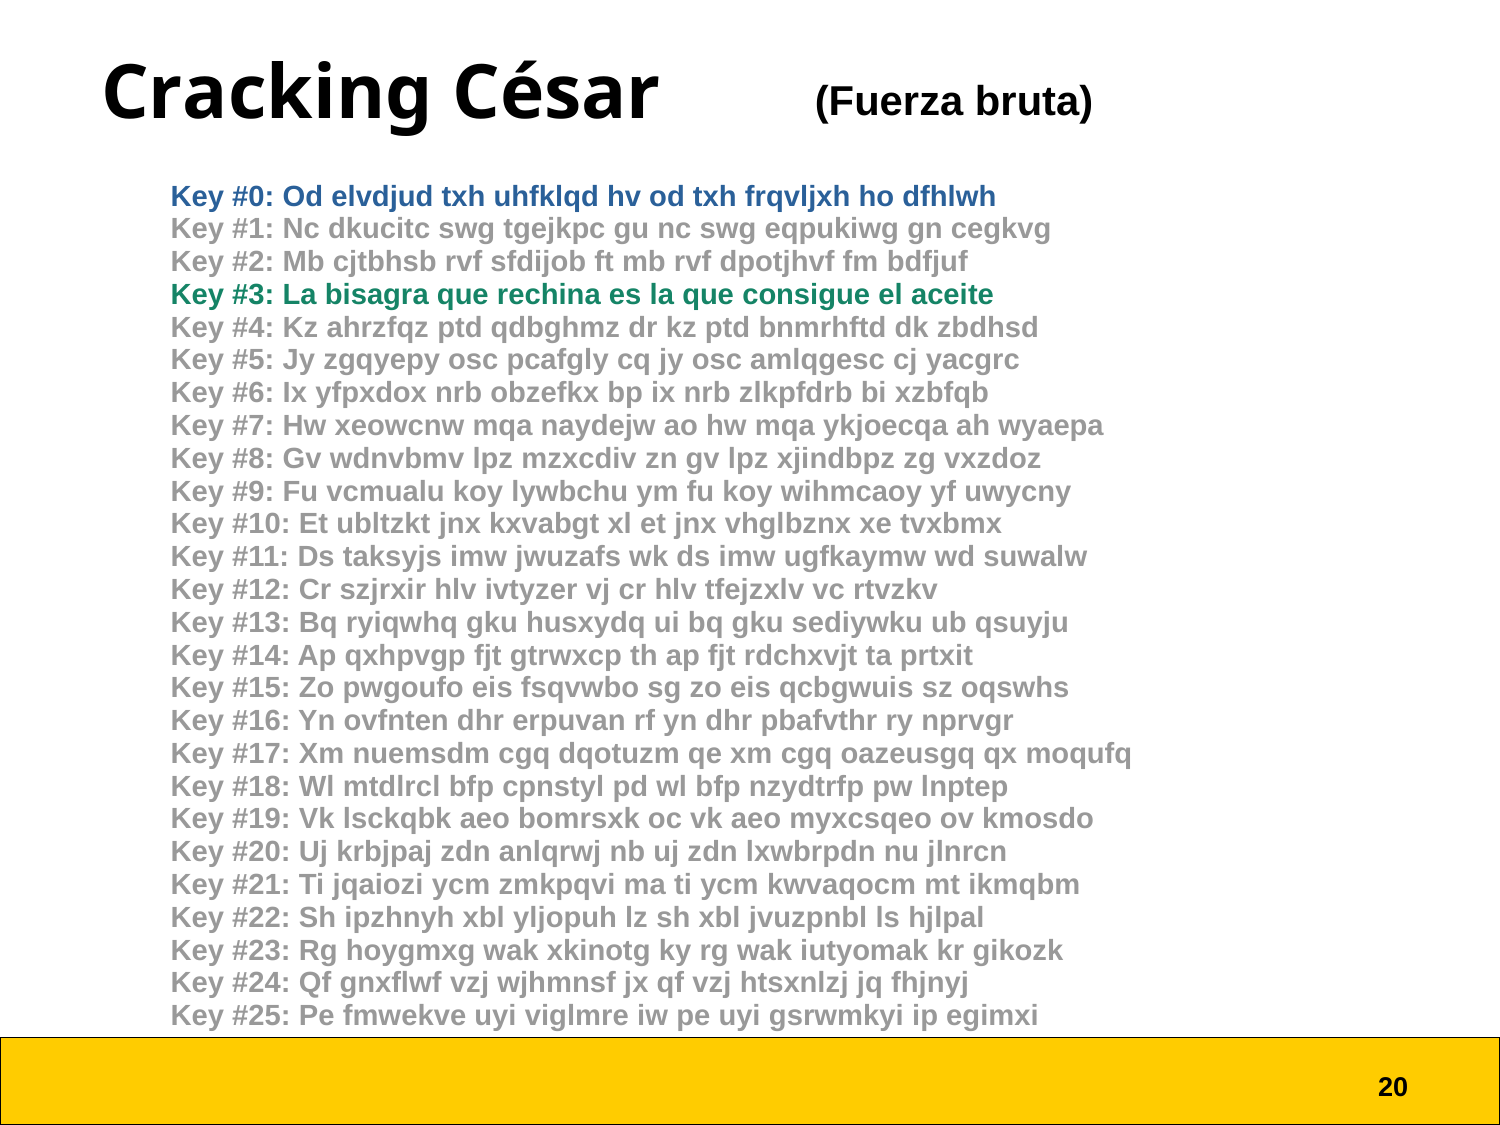

# Cracking César
(Fuerza bruta)
Key #0: Od elvdjud txh uhfklqd hv od txh frqvljxh ho dfhlwh
Key #1: Nc dkucitc swg tgejkpc gu nc swg eqpukiwg gn cegkvg
Key #2: Mb cjtbhsb rvf sfdijob ft mb rvf dpotjhvf fm bdfjuf
Key #3: La bisagra que rechina es la que consigue el aceite
Key #4: Kz ahrzfqz ptd qdbghmz dr kz ptd bnmrhftd dk zbdhsd
Key #5: Jy zgqyepy osc pcafgly cq jy osc amlqgesc cj yacgrc
Key #6: Ix yfpxdox nrb obzefkx bp ix nrb zlkpfdrb bi xzbfqb
Key #7: Hw xeowcnw mqa naydejw ao hw mqa ykjoecqa ah wyaepa
Key #8: Gv wdnvbmv lpz mzxcdiv zn gv lpz xjindbpz zg vxzdoz
Key #9: Fu vcmualu koy lywbchu ym fu koy wihmcaoy yf uwycny
Key #10: Et ubltzkt jnx kxvabgt xl et jnx vhglbznx xe tvxbmx
Key #11: Ds taksyjs imw jwuzafs wk ds imw ugfkaymw wd suwalw
Key #12: Cr szjrxir hlv ivtyzer vj cr hlv tfejzxlv vc rtvzkv
Key #13: Bq ryiqwhq gku husxydq ui bq gku sediywku ub qsuyju
Key #14: Ap qxhpvgp fjt gtrwxcp th ap fjt rdchxvjt ta prtxit
Key #15: Zo pwgoufo eis fsqvwbo sg zo eis qcbgwuis sz oqswhs
Key #16: Yn ovfnten dhr erpuvan rf yn dhr pbafvthr ry nprvgr
Key #17: Xm nuemsdm cgq dqotuzm qe xm cgq oazeusgq qx moqufq
Key #18: Wl mtdlrcl bfp cpnstyl pd wl bfp nzydtrfp pw lnptep
Key #19: Vk lsckqbk aeo bomrsxk oc vk aeo myxcsqeo ov kmosdo
Key #20: Uj krbjpaj zdn anlqrwj nb uj zdn lxwbrpdn nu jlnrcn
Key #21: Ti jqaiozi ycm zmkpqvi ma ti ycm kwvaqocm mt ikmqbm
Key #22: Sh ipzhnyh xbl yljopuh lz sh xbl jvuzpnbl ls hjlpal
Key #23: Rg hoygmxg wak xkinotg ky rg wak iutyomak kr gikozk
Key #24: Qf gnxflwf vzj wjhmnsf jx qf vzj htsxnlzj jq fhjnyj
Key #25: Pe fmwekve uyi viglmre iw pe uyi gsrwmkyi ip egimxi